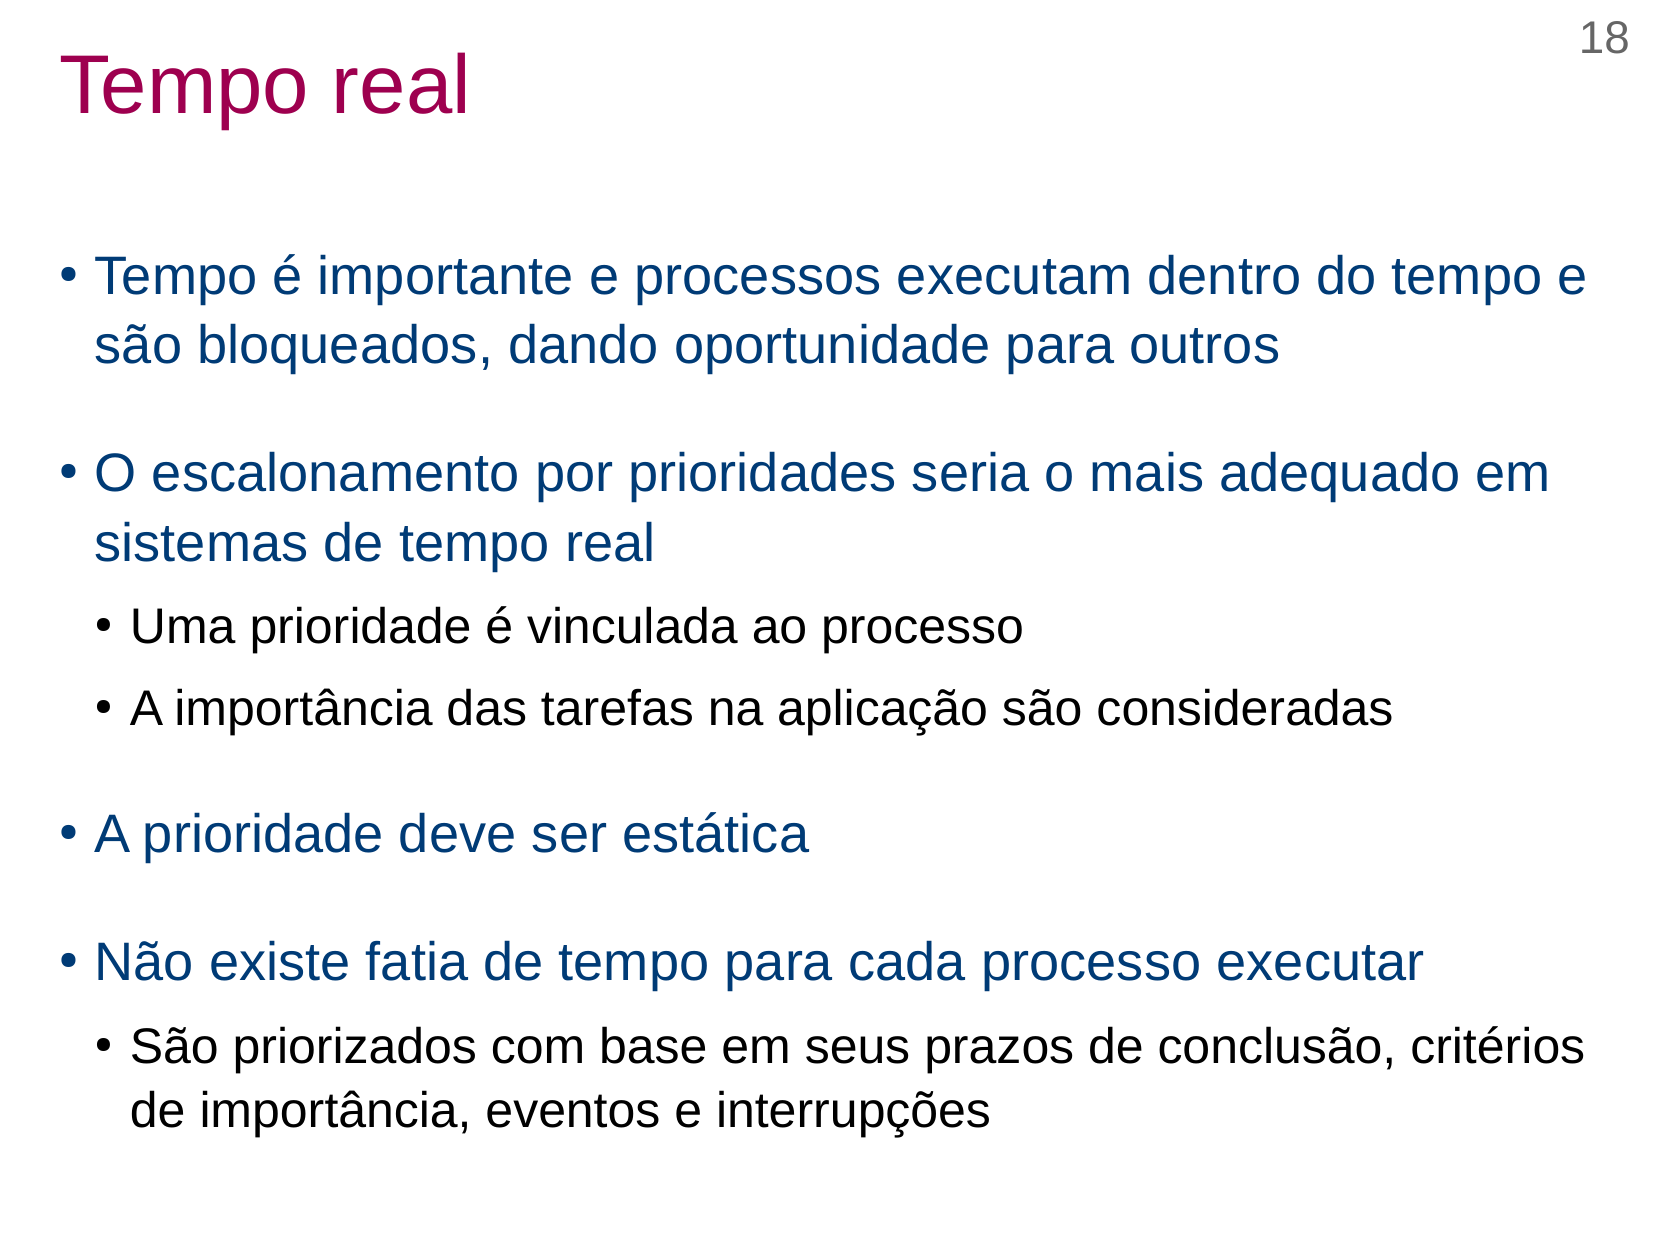

18
# Tempo real
Tempo é importante e processos executam dentro do tempo e são bloqueados, dando oportunidade para outros
O escalonamento por prioridades seria o mais adequado em sistemas de tempo real
Uma prioridade é vinculada ao processo
A importância das tarefas na aplicação são consideradas
A prioridade deve ser estática
Não existe fatia de tempo para cada processo executar
São priorizados com base em seus prazos de conclusão, critérios de importância, eventos e interrupções